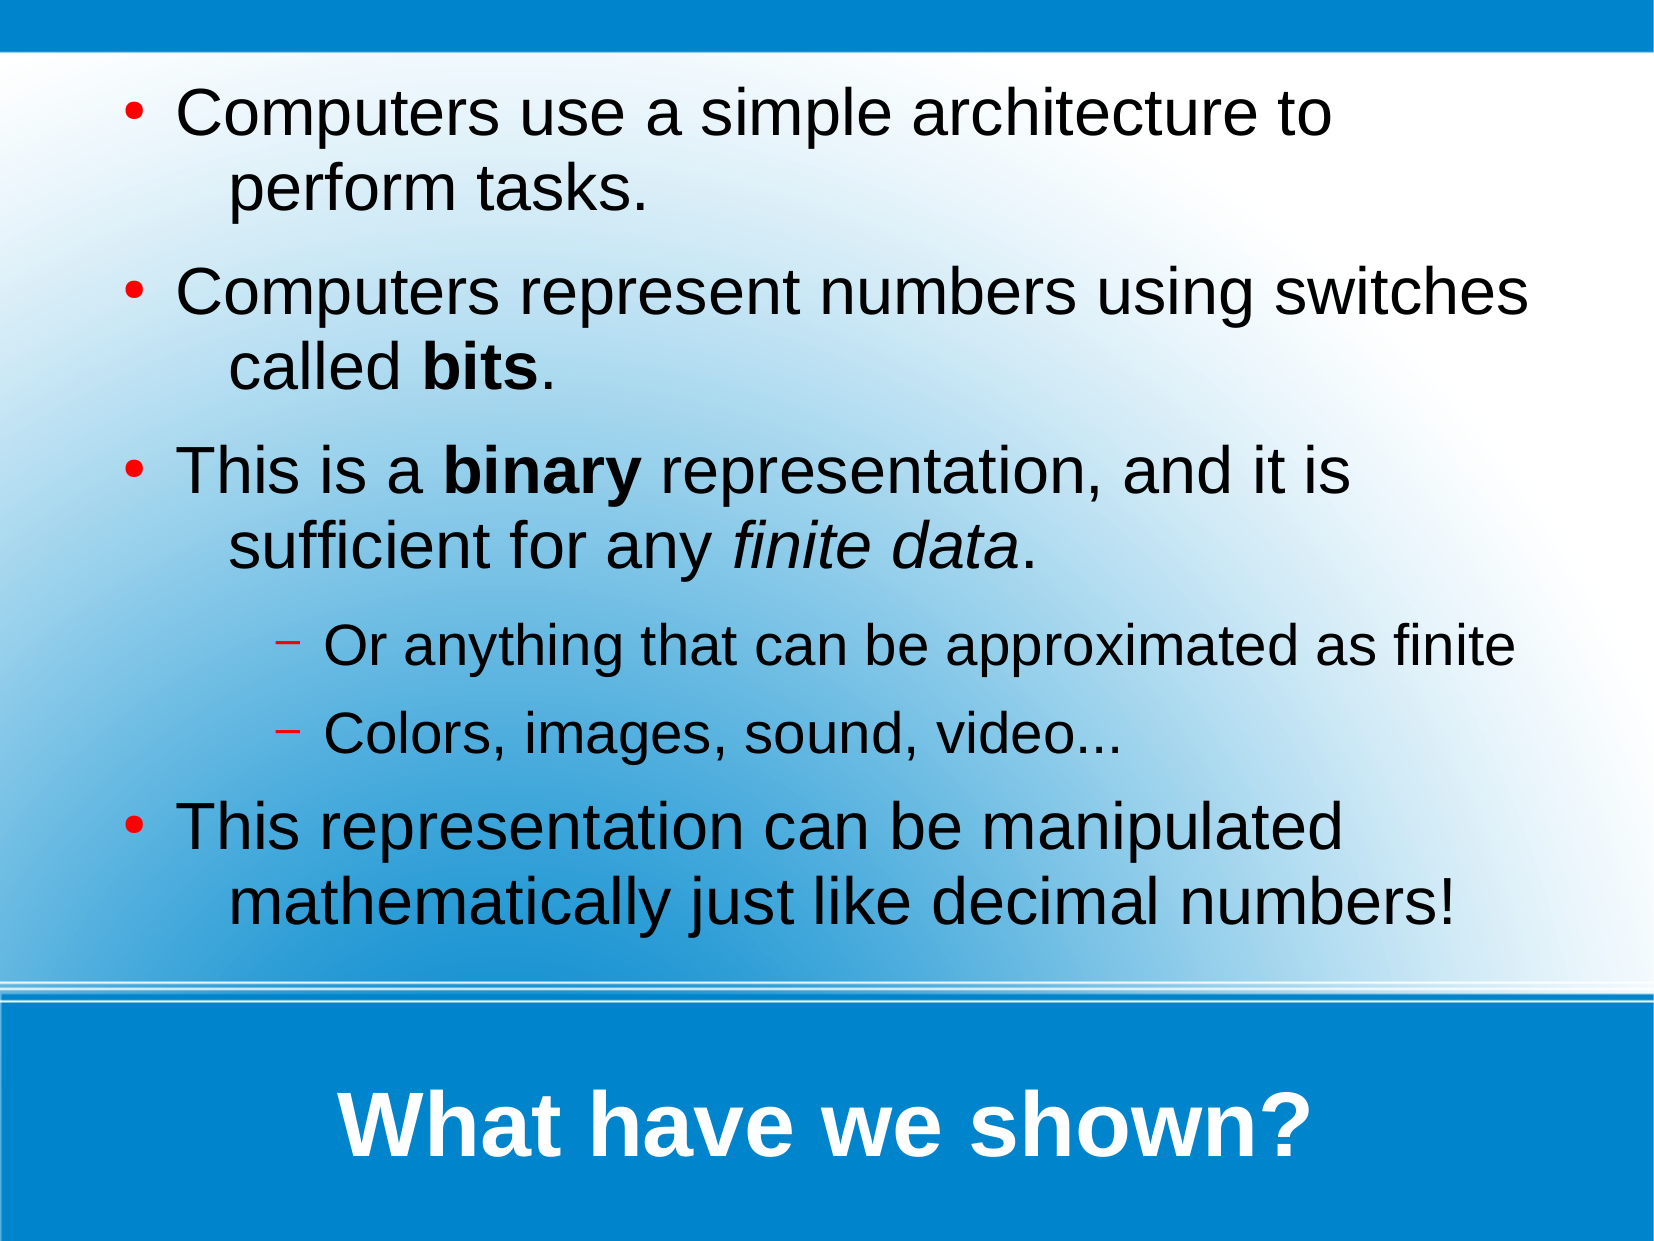

Computers use a simple architecture to perform tasks.
Computers represent numbers using switches called bits.
This is a binary representation, and it is sufficient for any finite data.
Or anything that can be approximated as finite
Colors, images, sound, video...
This representation can be manipulated mathematically just like decimal numbers!
# What have we shown?